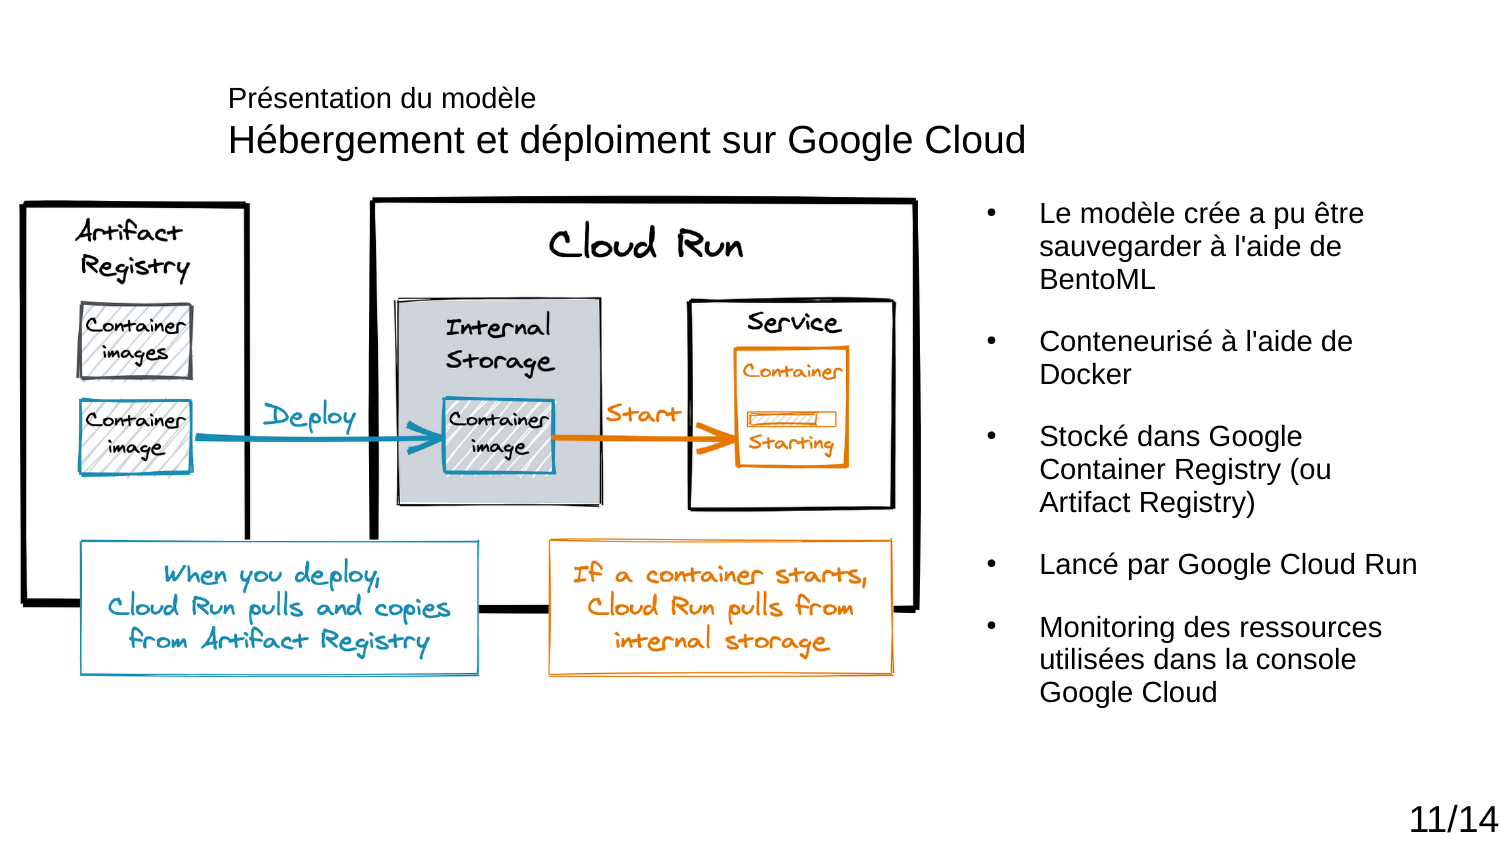

# Présentation du modèle Hébergement et déploiment sur Google Cloud
Le modèle crée a pu être sauvegarder à l'aide de BentoML
Conteneurisé à l'aide de Docker
Stocké dans Google Container Registry (ou Artifact Registry)
Lancé par Google Cloud Run
Monitoring des ressources utilisées dans la console Google Cloud
11/14